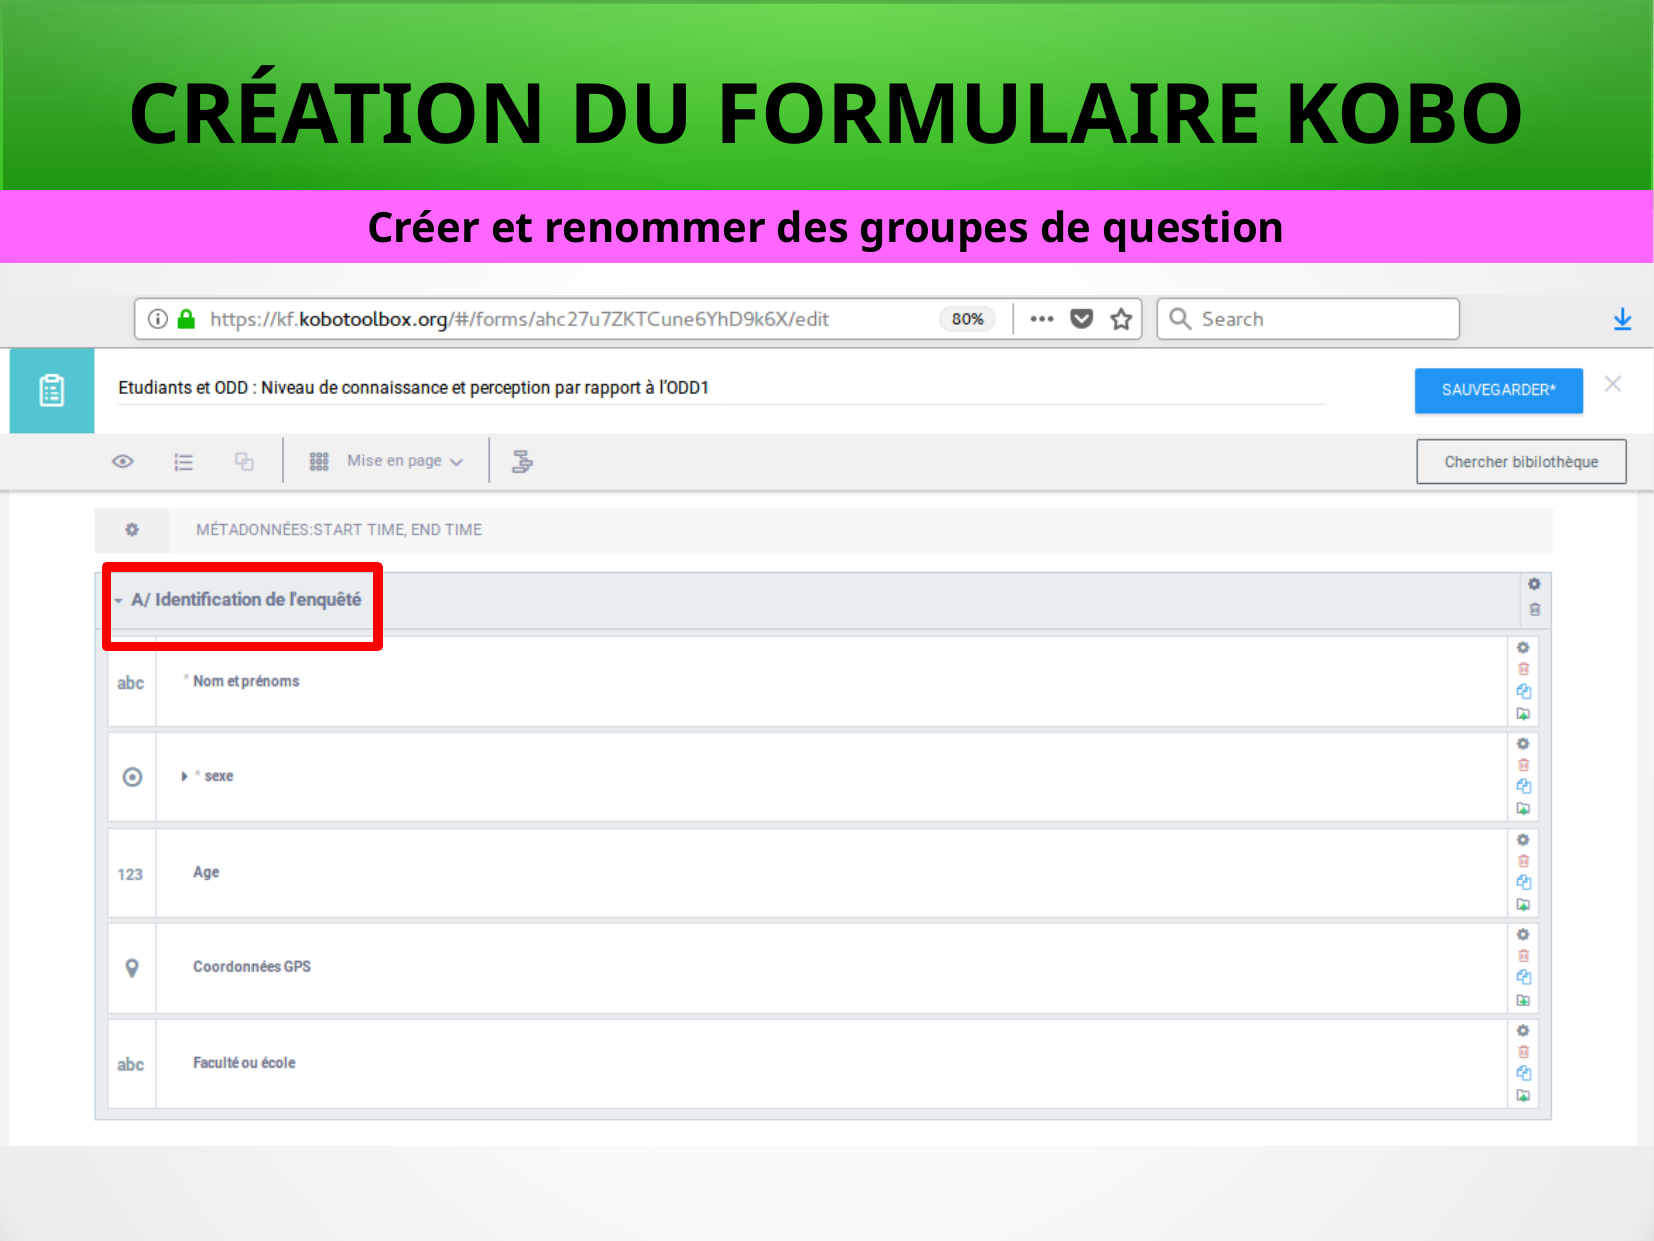

CRÉATION DU FORMULAIRE KOBO
Créer et renommer des groupes de question